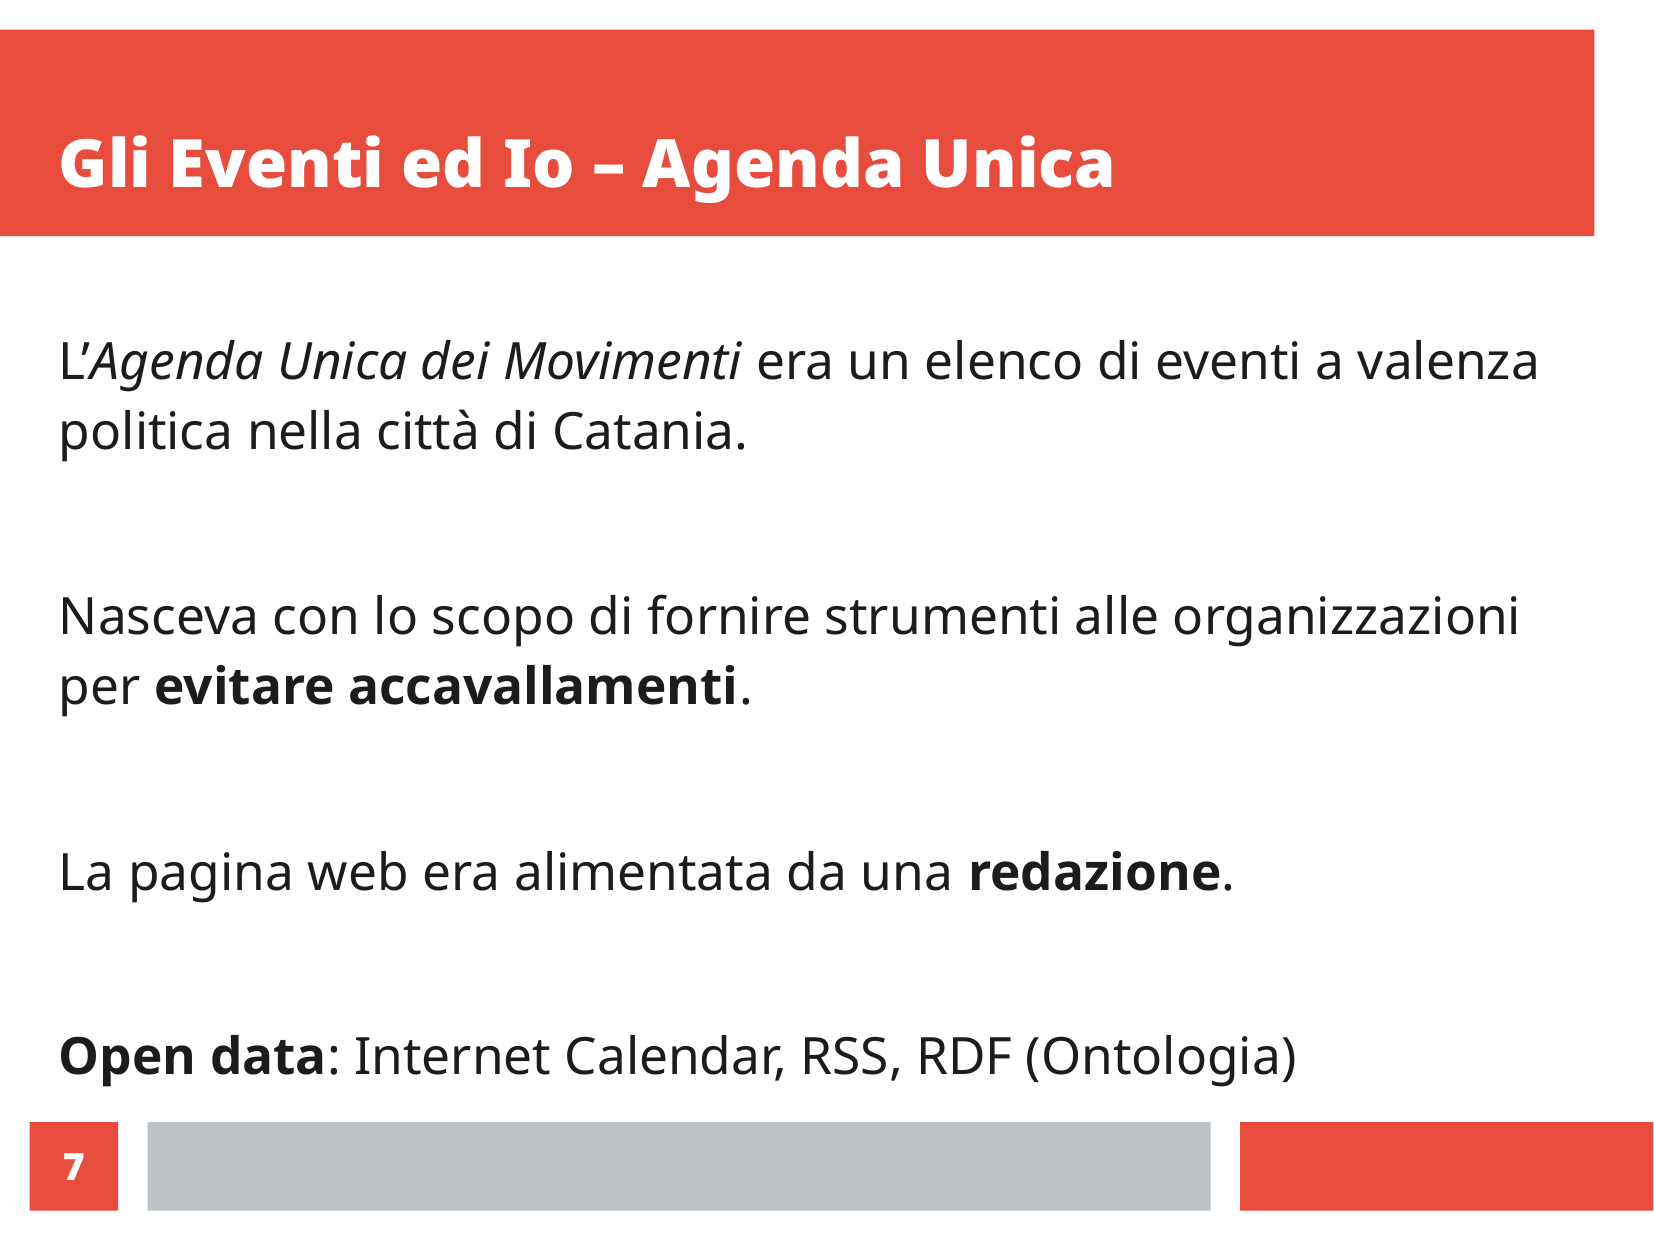

# Gli Eventi ed Io – Agenda Unica
L’Agenda Unica dei Movimenti era un elenco di eventi a valenza politica nella città di Catania.
Nasceva con lo scopo di fornire strumenti alle organizzazioni per evitare accavallamenti.
La pagina web era alimentata da una redazione.
Open data: Internet Calendar, RSS, RDF (Ontologia)
7